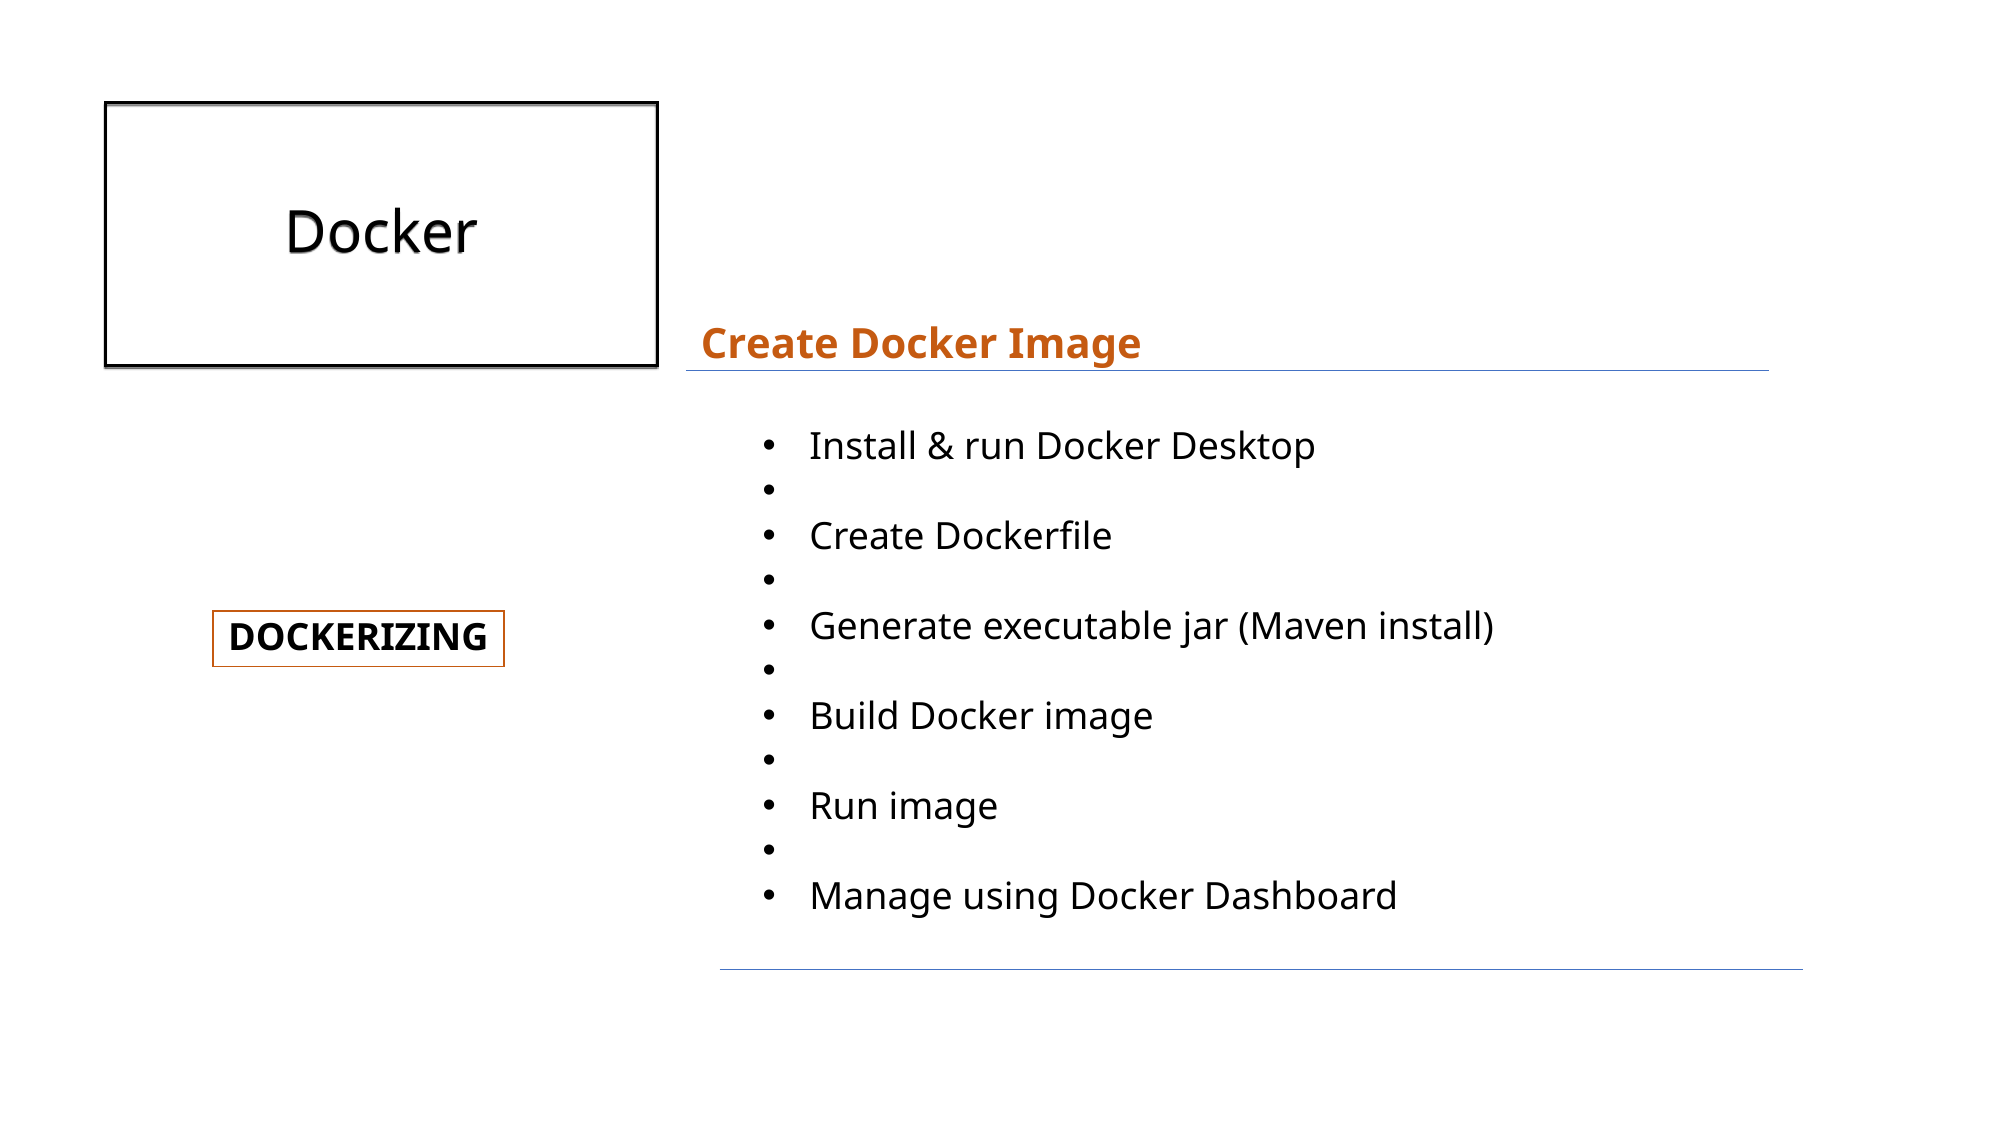

# Docker
Create Docker Image
Install & run Docker Desktop
Create Dockerfile
Generate executable jar (Maven install)
Build Docker image
Run image
Manage using Docker Dashboard
DOCKERIZING